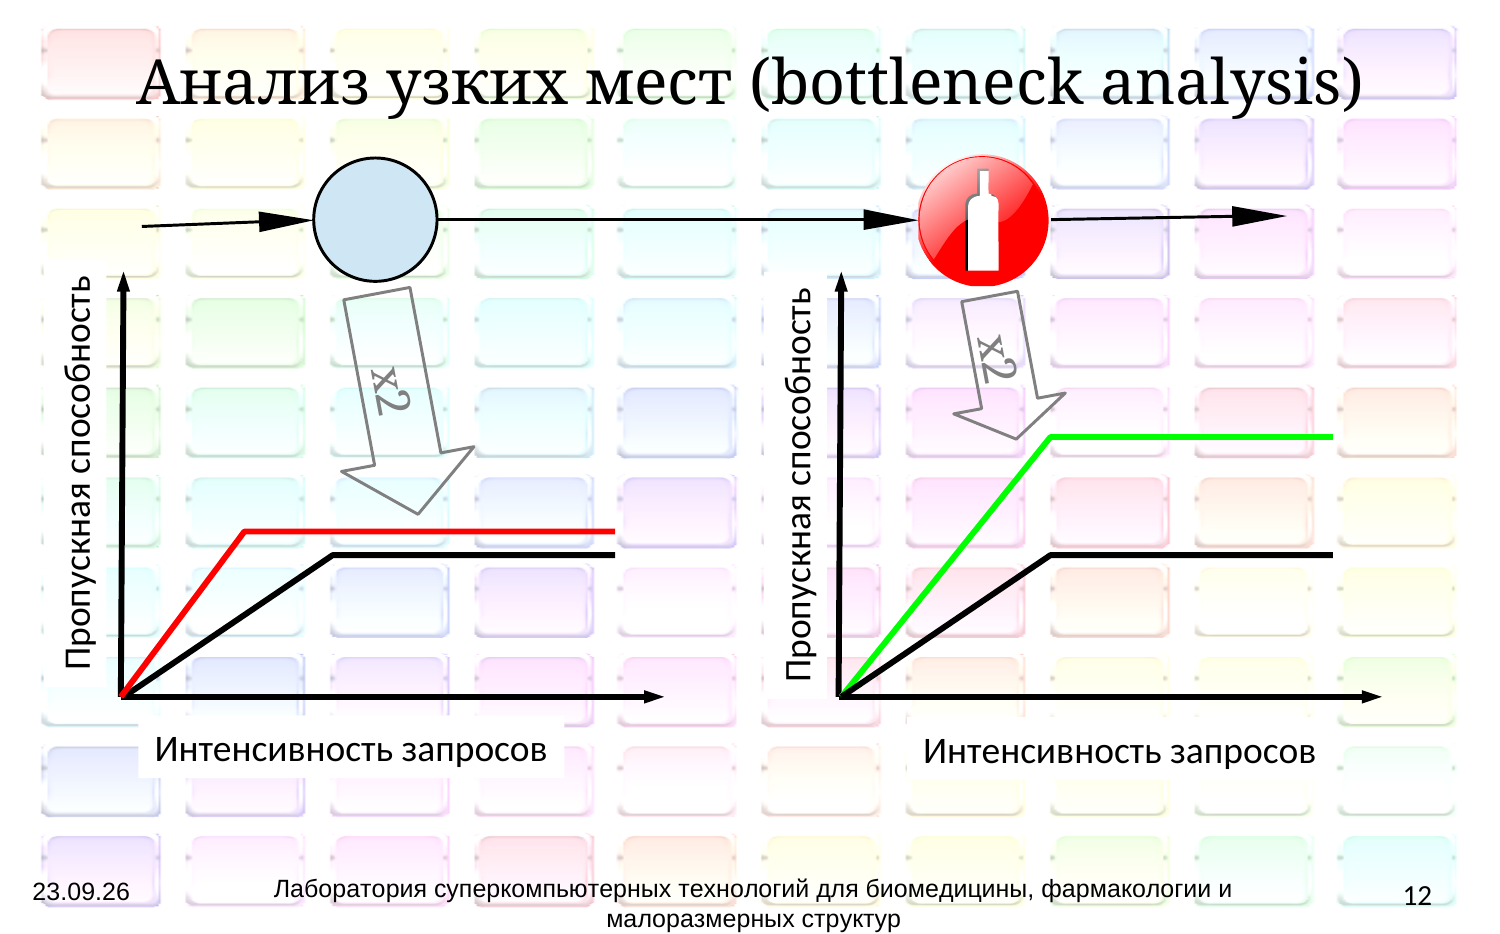

# Анализ узких мест (bottleneck analysis)
x2
x2
Пропускная способность
Пропускная способность
Интенсивность запросов
Интенсивность запросов
Лаборатория суперкомпьютерных технологий для биомедицины, фармакологии и малоразмерных структур